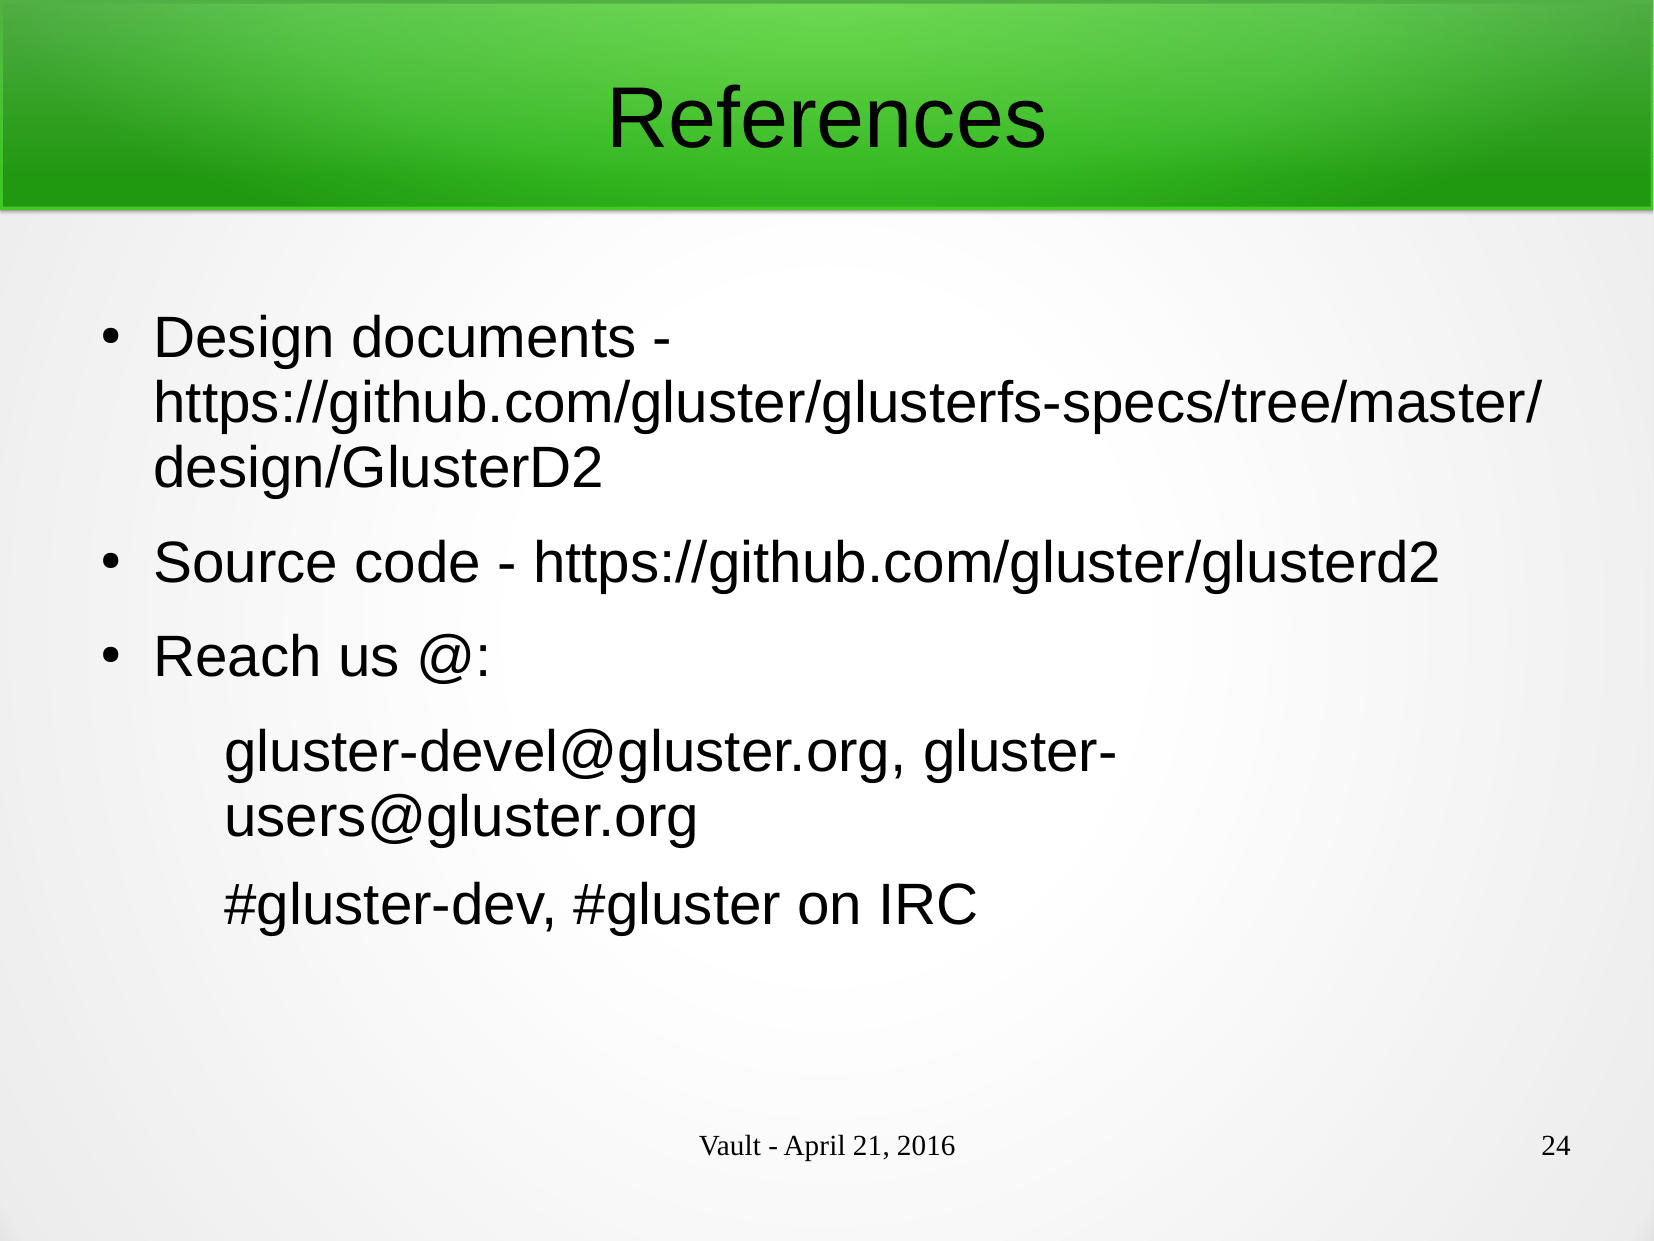

# References
Design documents - https://github.com/gluster/glusterfs-specs/tree/master/design/GlusterD2
Source code - https://github.com/gluster/glusterd2
Reach us @:
gluster-devel@gluster.org, gluster-users@gluster.org
#gluster-dev, #gluster on IRC
Vault - April 21, 2016
24